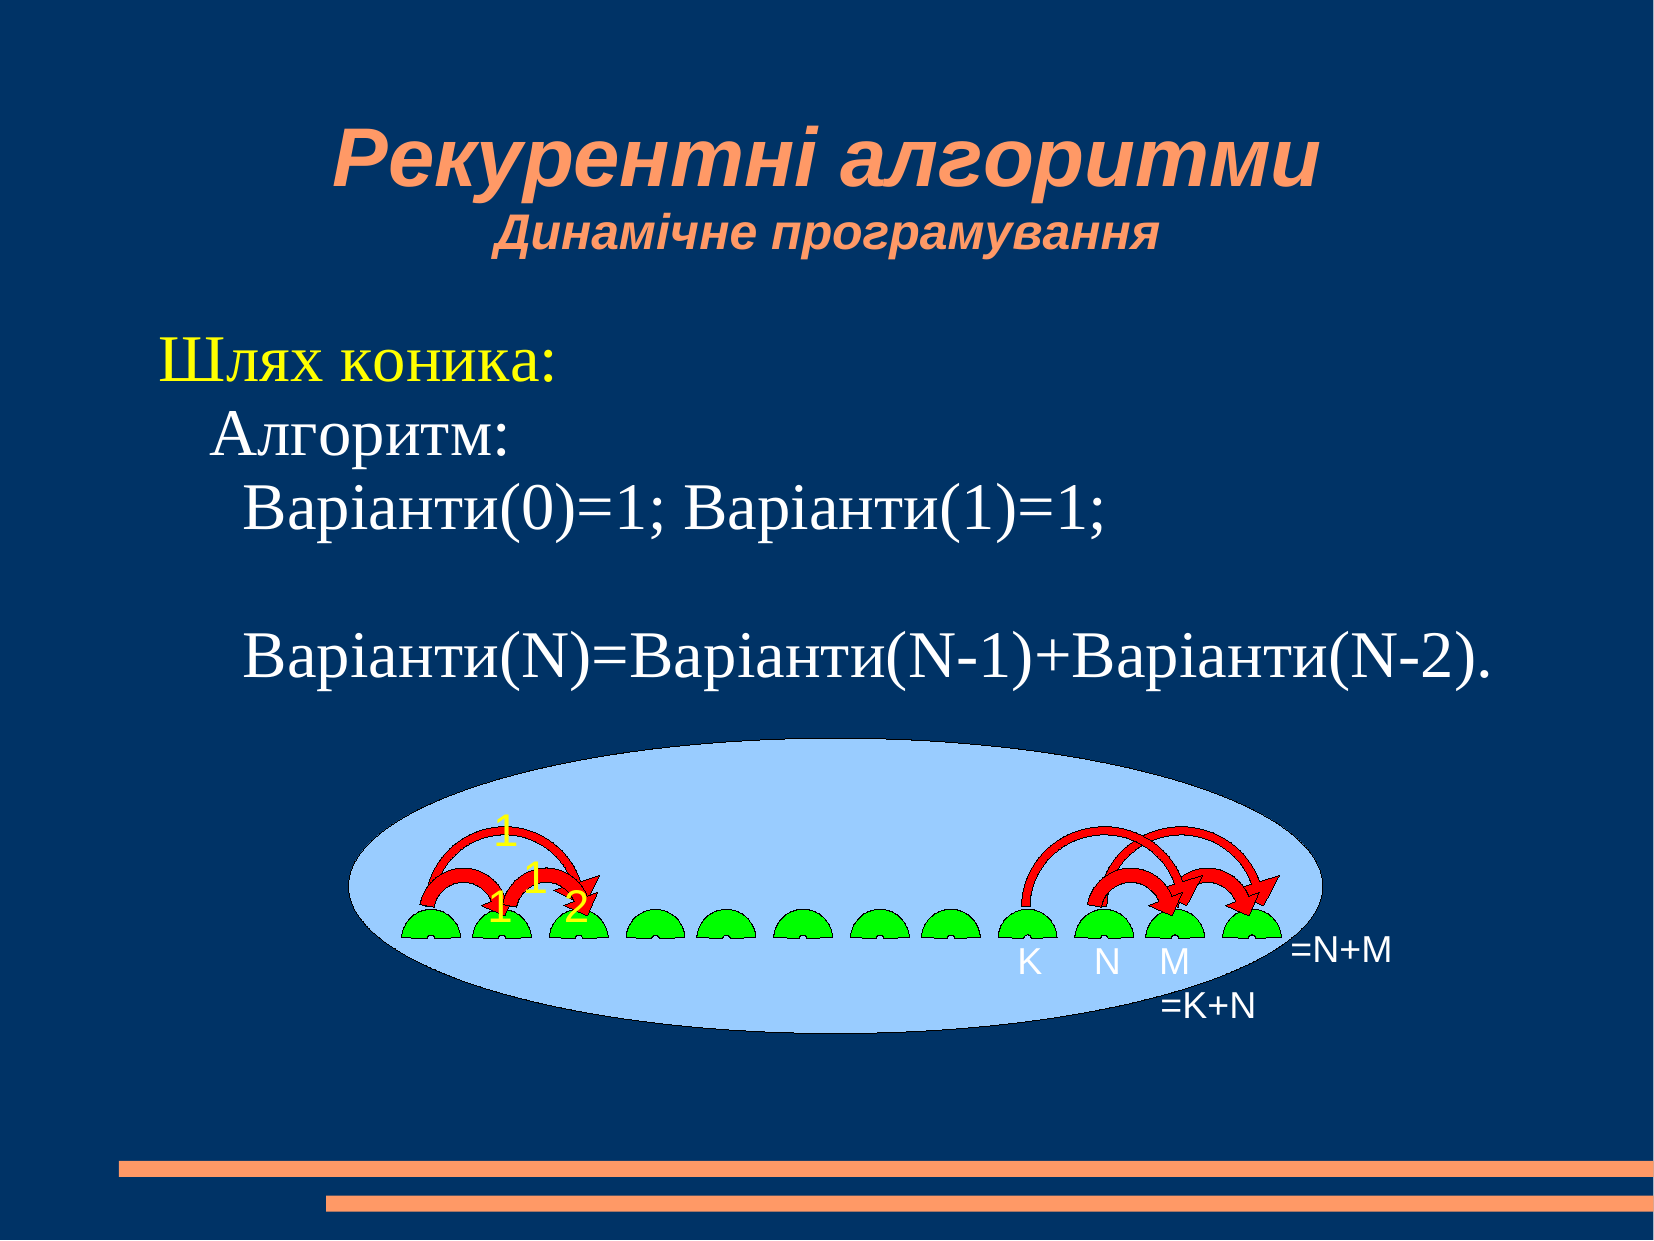

Рекурентні алгоритми
Динамічне програмування
# Шлях коника:
 Алгоритм:
 Варіанти(0)=1; Варіанти(1)=1;
 Варіанти(N)=Варіанти(N-1)+Варіанти(N-2).
1
1
1
2
=N+M
K
N
M
=K+N